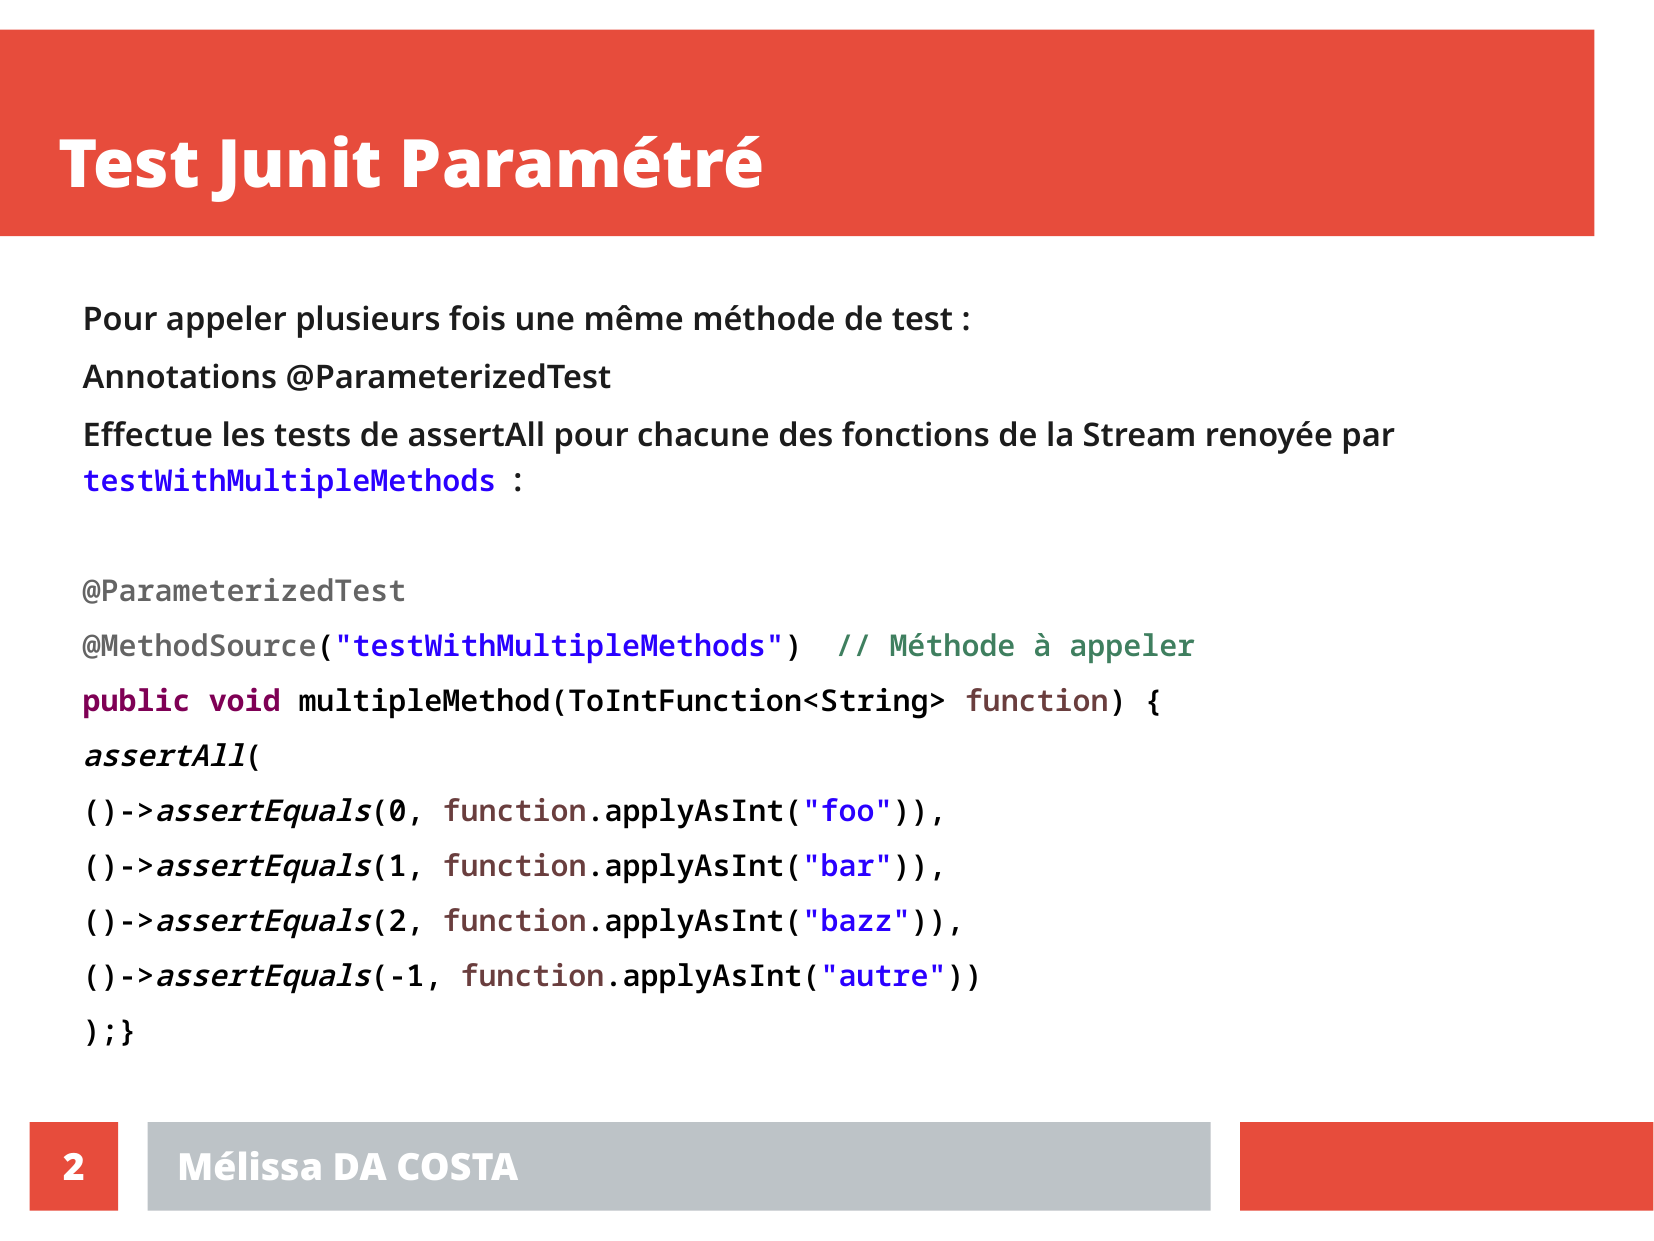

# Test Junit Paramétré
Pour appeler plusieurs fois une même méthode de test :
Annotations @ParameterizedTest
Effectue les tests de assertAll pour chacune des fonctions de la Stream renoyée par testWithMultipleMethods :
@ParameterizedTest
@MethodSource("testWithMultipleMethods")	// Méthode à appeler
public void multipleMethod(ToIntFunction<String> function) {
assertAll(
()->assertEquals(0, function.applyAsInt("foo")),
()->assertEquals(1, function.applyAsInt("bar")),
()->assertEquals(2, function.applyAsInt("bazz")),
()->assertEquals(-1, function.applyAsInt("autre"))
);}
2
Mélissa DA COSTA